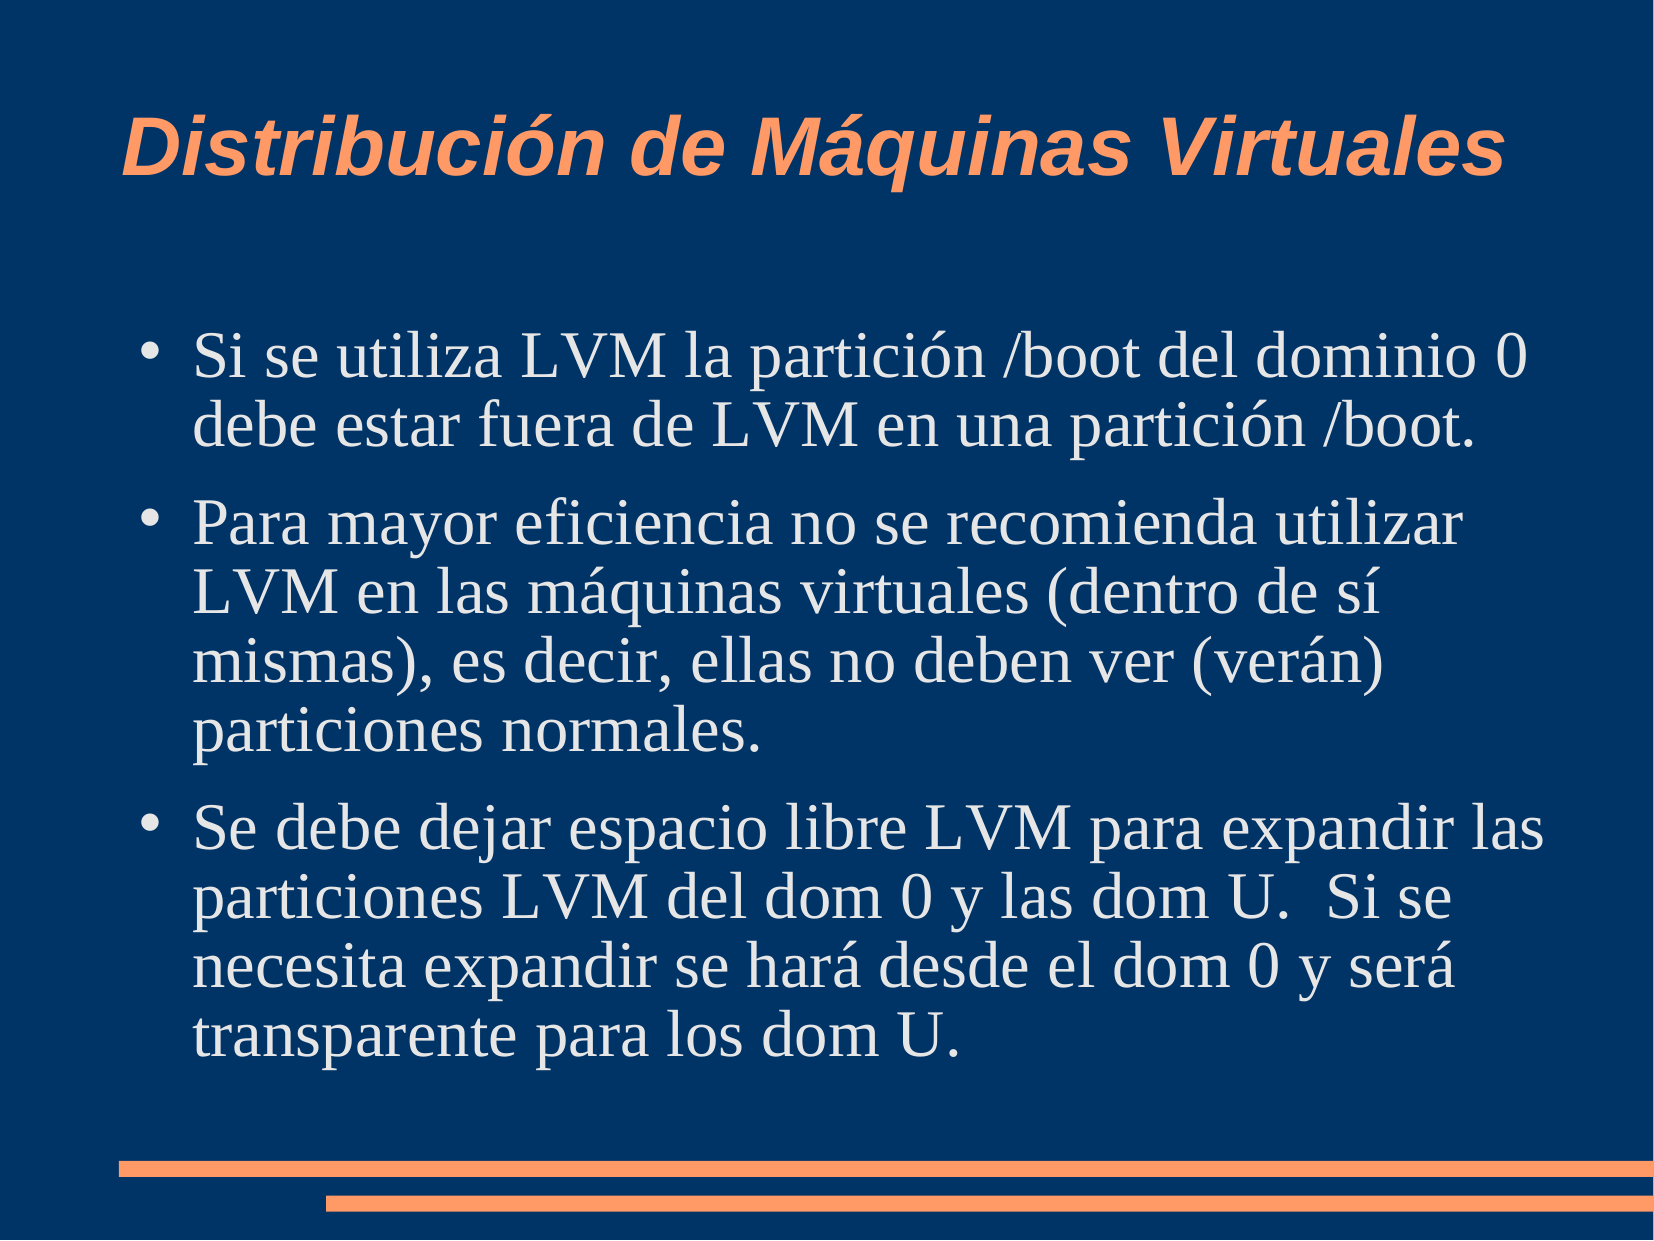

# Distribución de Máquinas Virtuales
Si se utiliza LVM la partición /boot del dominio 0 debe estar fuera de LVM en una partición /boot.
Para mayor eficiencia no se recomienda utilizar LVM en las máquinas virtuales (dentro de sí mismas), es decir, ellas no deben ver (verán) particiones normales.
Se debe dejar espacio libre LVM para expandir las particiones LVM del dom 0 y las dom U. Si se necesita expandir se hará desde el dom 0 y será transparente para los dom U.